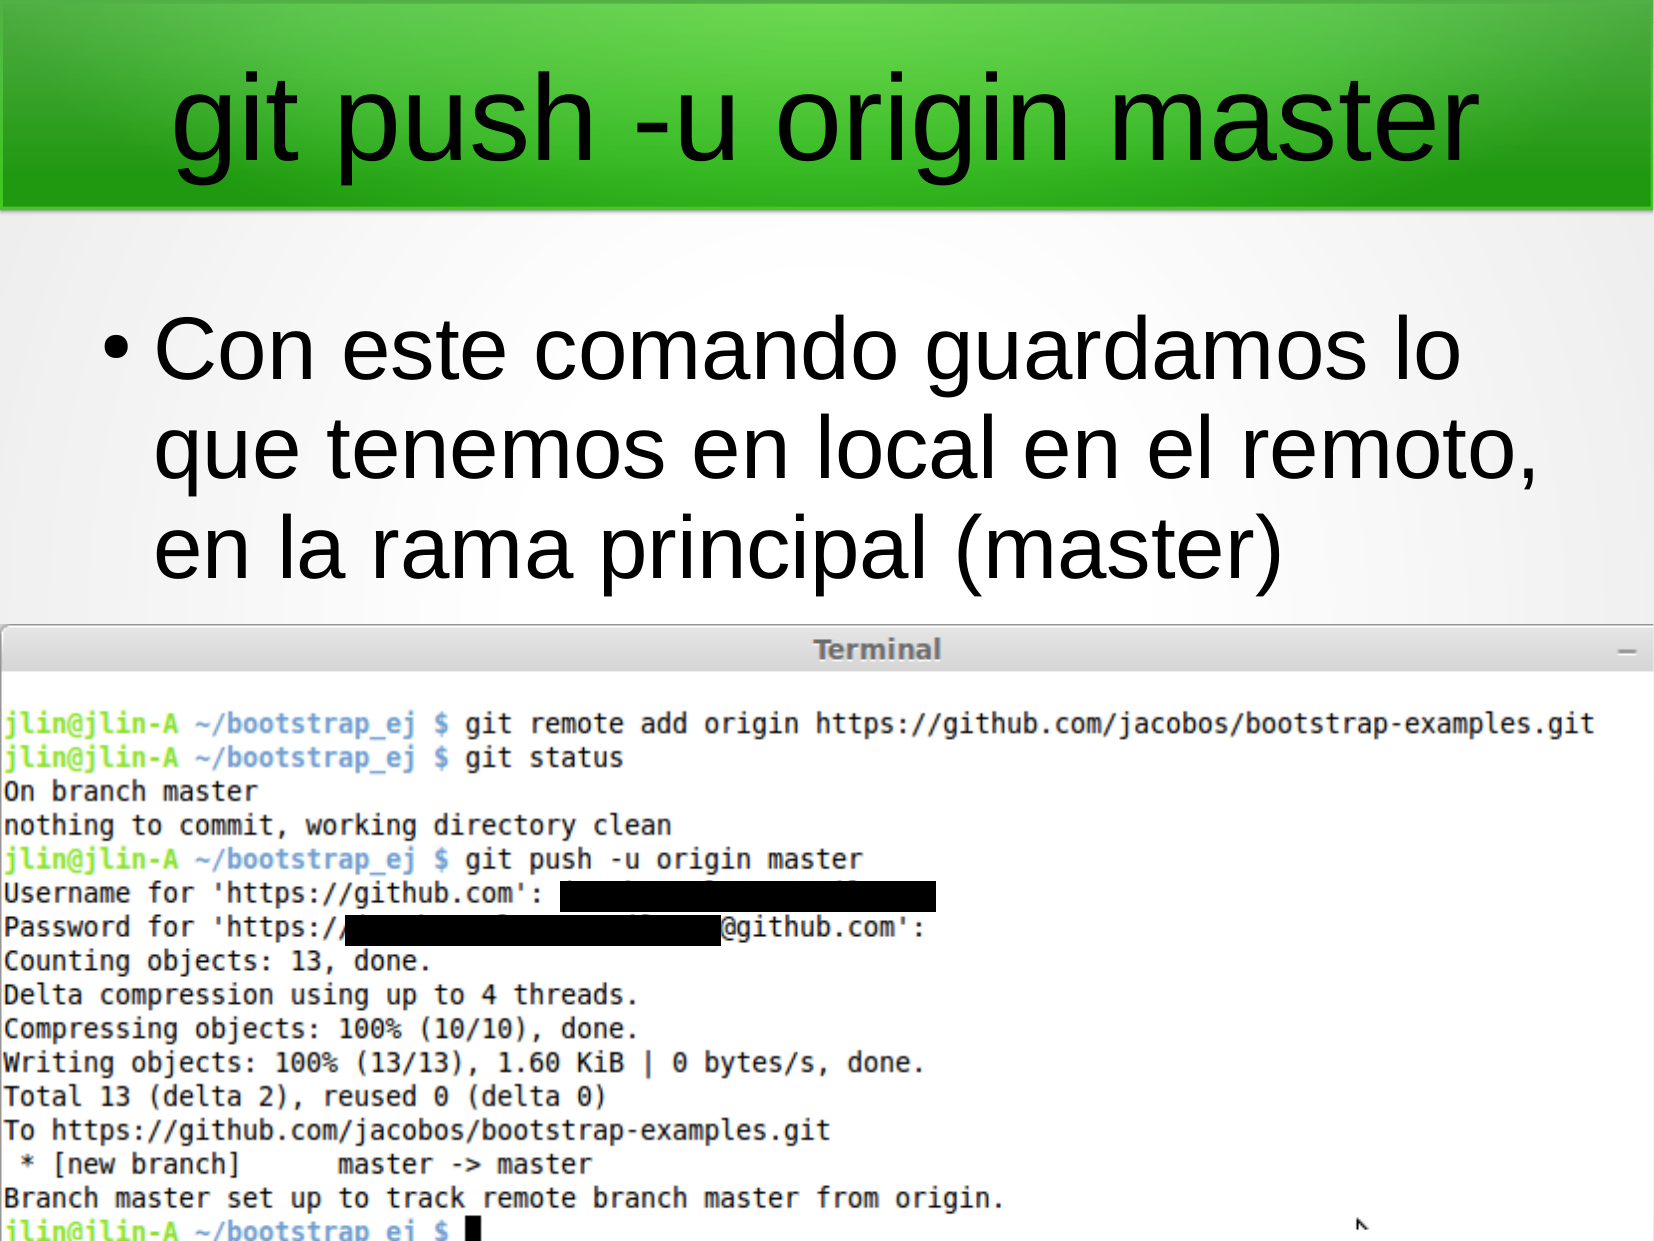

# git push -u origin master
Con este comando guardamos lo que tenemos en local en el remoto, en la rama principal (master)